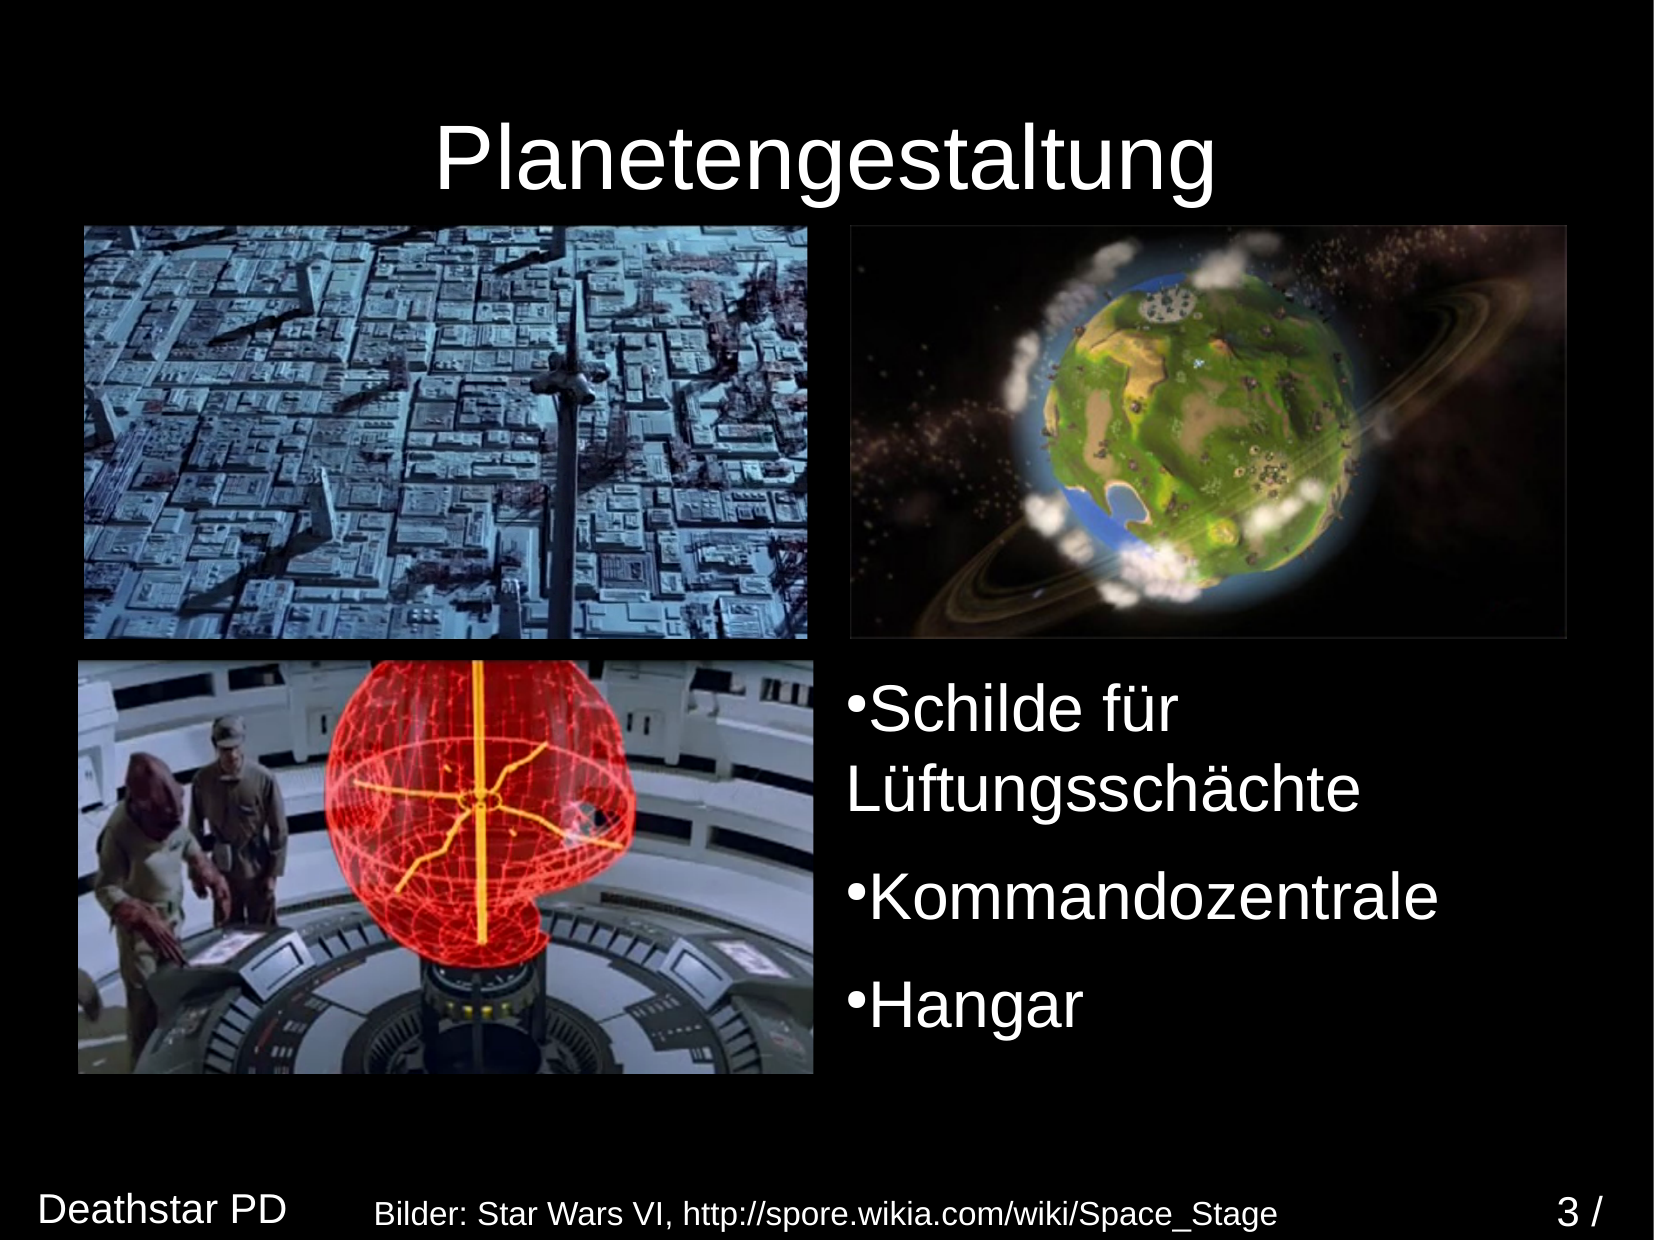

# Planetengestaltung
Schilde für Lüftungsschächte
Kommandozentrale
Hangar
Deathstar PD
Bilder: Star Wars VI, http://spore.wikia.com/wiki/Space_Stage